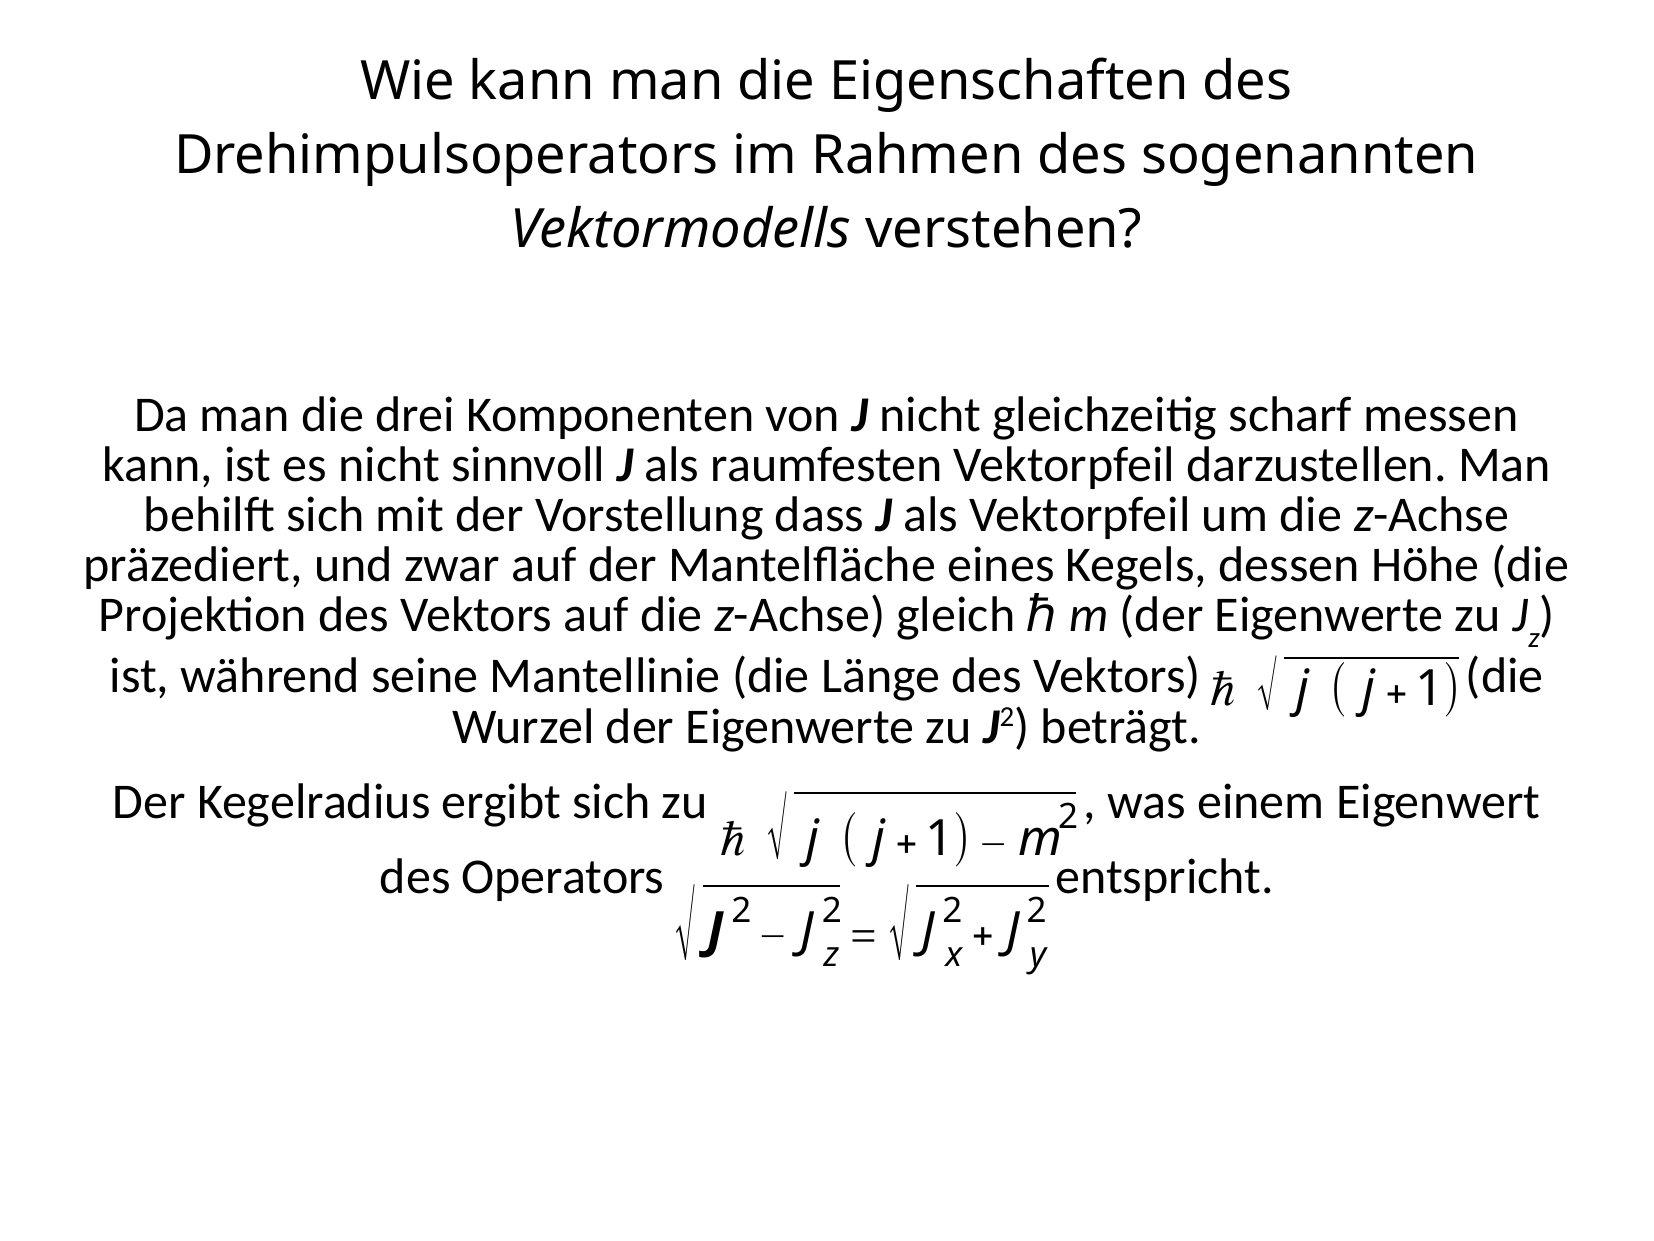

# Wie kann man die Eigenschaften des Drehimpulsoperators im Rahmen des sogenannten Vektormodells verstehen?
Da man die drei Komponenten von J nicht gleichzeitig scharf messen kann, ist es nicht sinnvoll J als raumfesten Vektorpfeil darzustellen. Man behilft sich mit der Vorstellung dass J als Vektorpfeil um die z-Achse präzediert, und zwar auf der Mantelfläche eines Kegels, dessen Höhe (die Projektion des Vektors auf die z-Achse) gleich ℏ m (der Eigenwerte zu Jz) ist, während seine Mantellinie (die Länge des Vektors)	 		 (die Wurzel der Eigenwerte zu J2) beträgt.
Der Kegelradius ergibt sich zu 					 , was einem Eigenwert des Operators 					 entspricht.